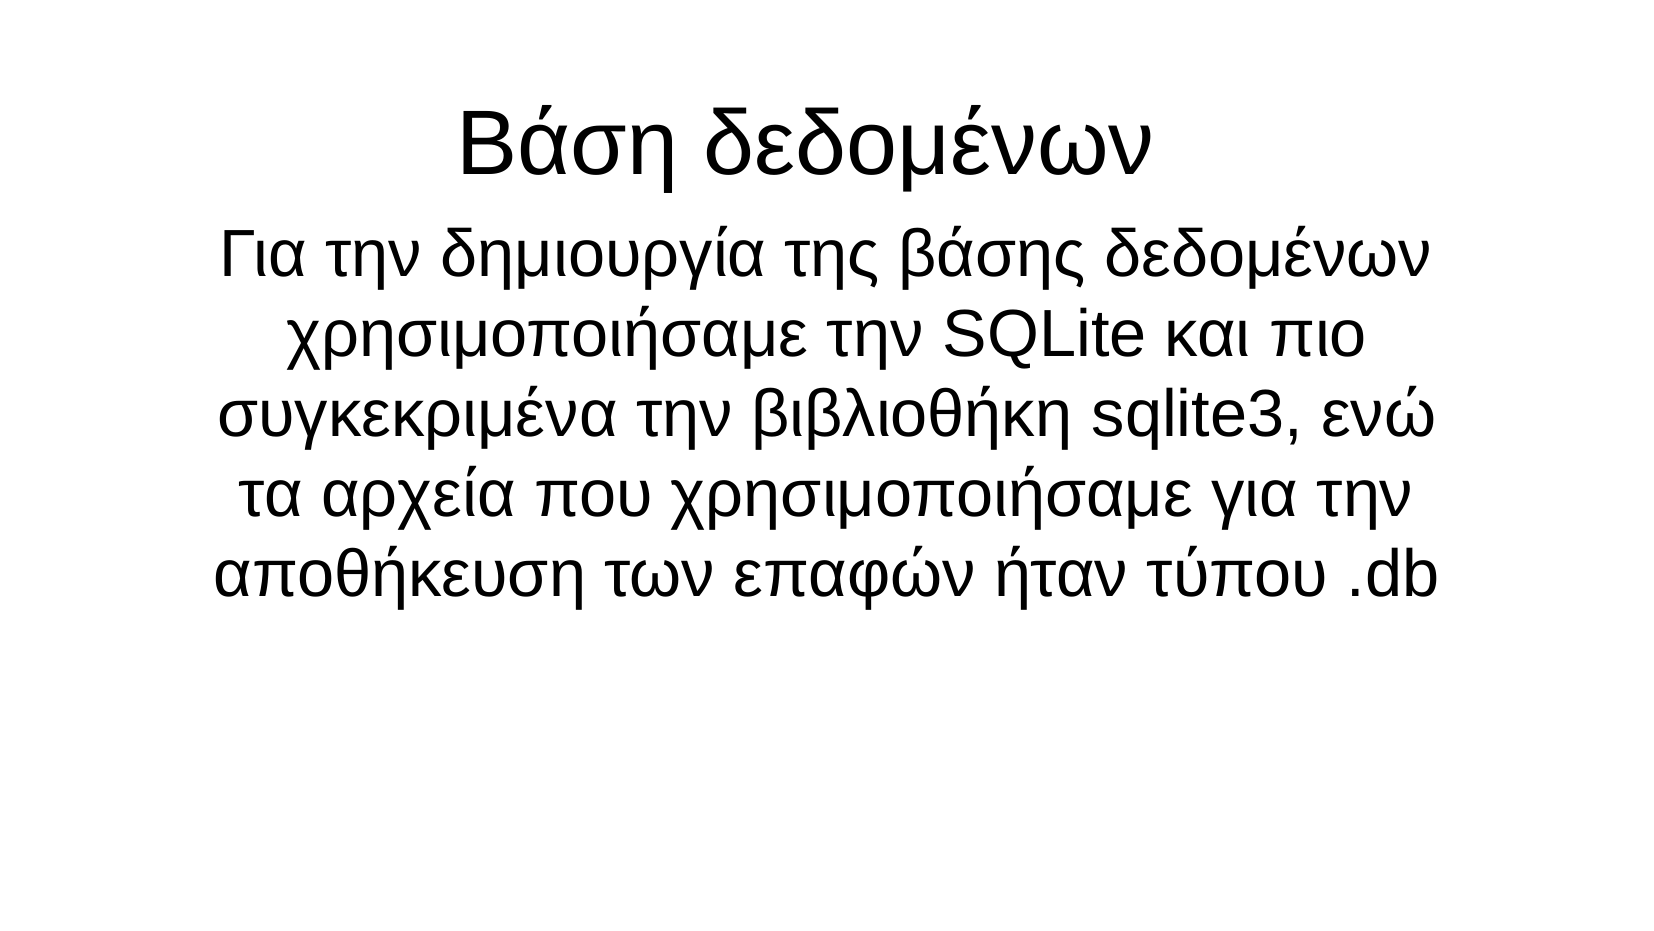

# Βάση δεδομένων
Για την δημιουργία της βάσης δεδομένων χρησιμοποιήσαμε την SQLite και πιο συγκεκριμένα την βιβλιοθήκη sqlite3, ενώ τα αρχεία που χρησιμοποιήσαμε για την αποθήκευση των επαφών ήταν τύπου .db